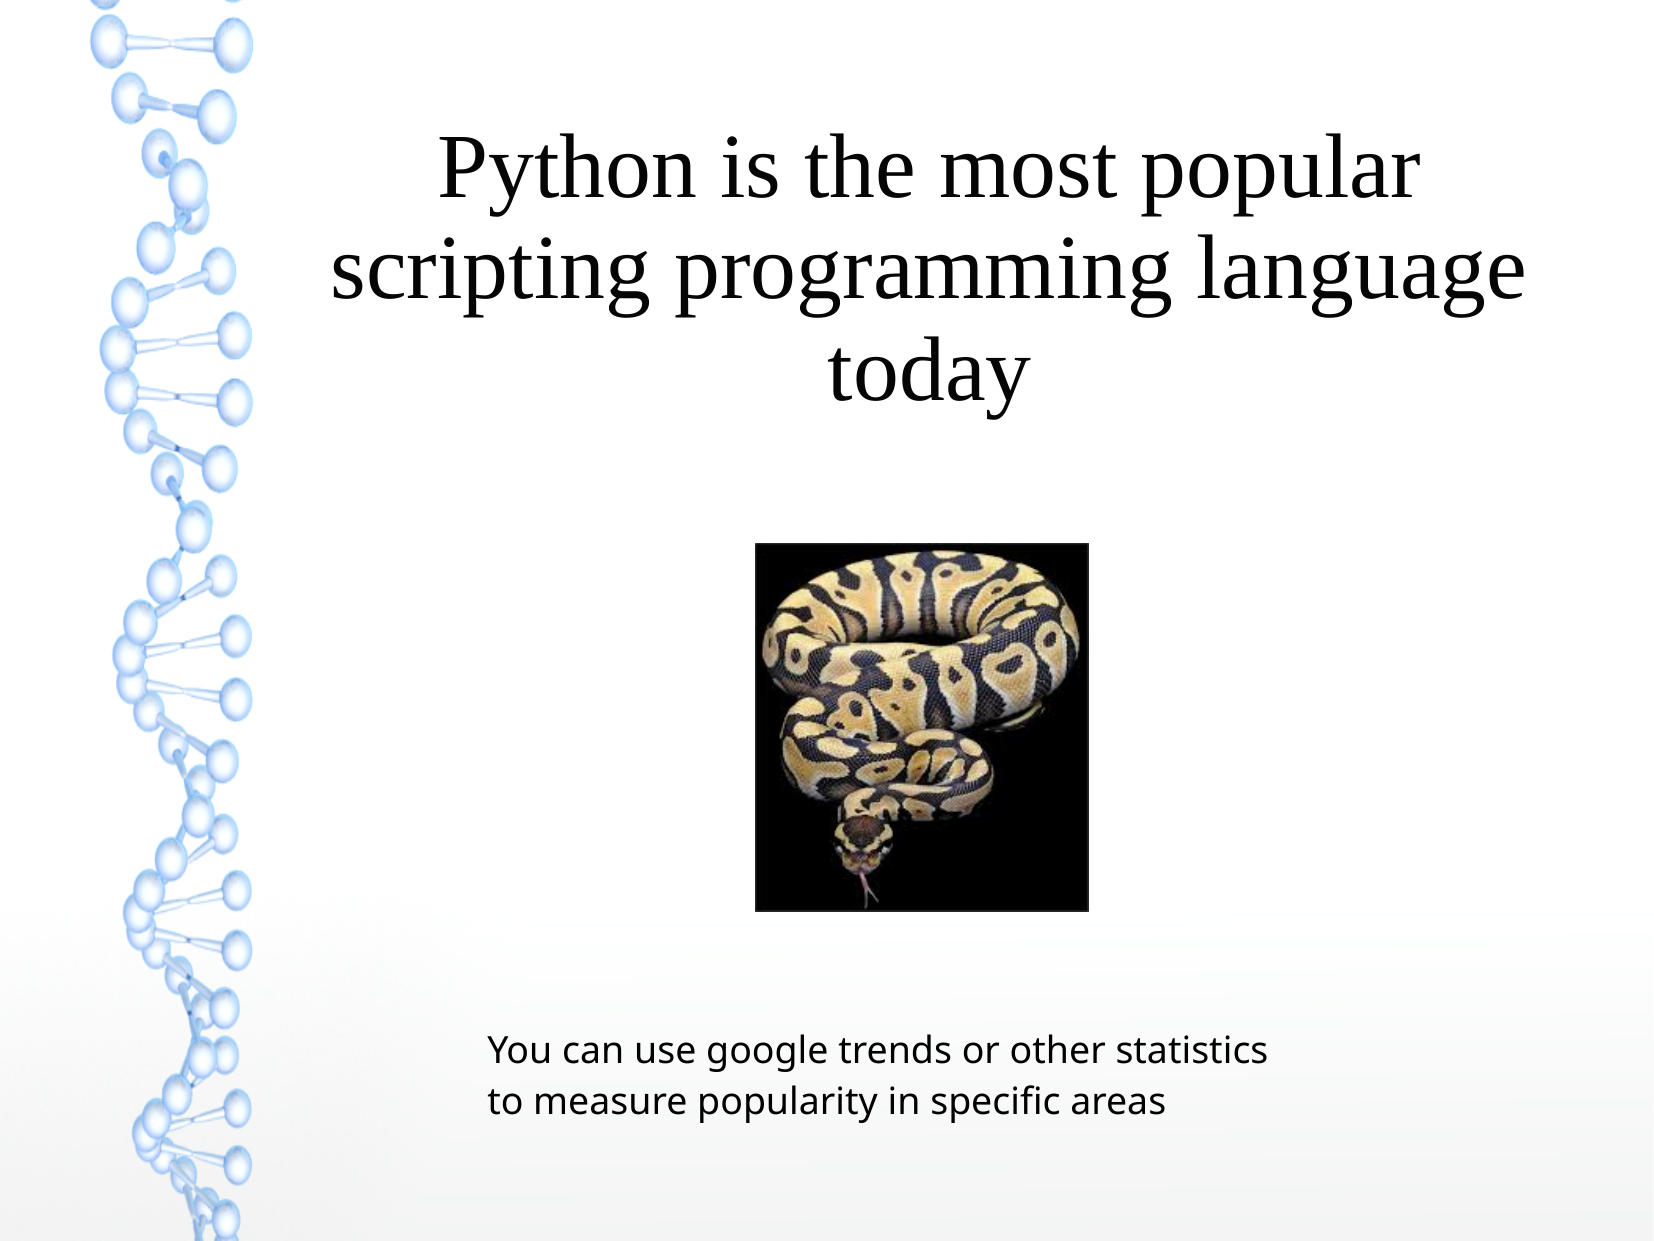

# Python is the most popular scripting programming language today
You can use google trends or other statistics
to measure popularity in specific areas